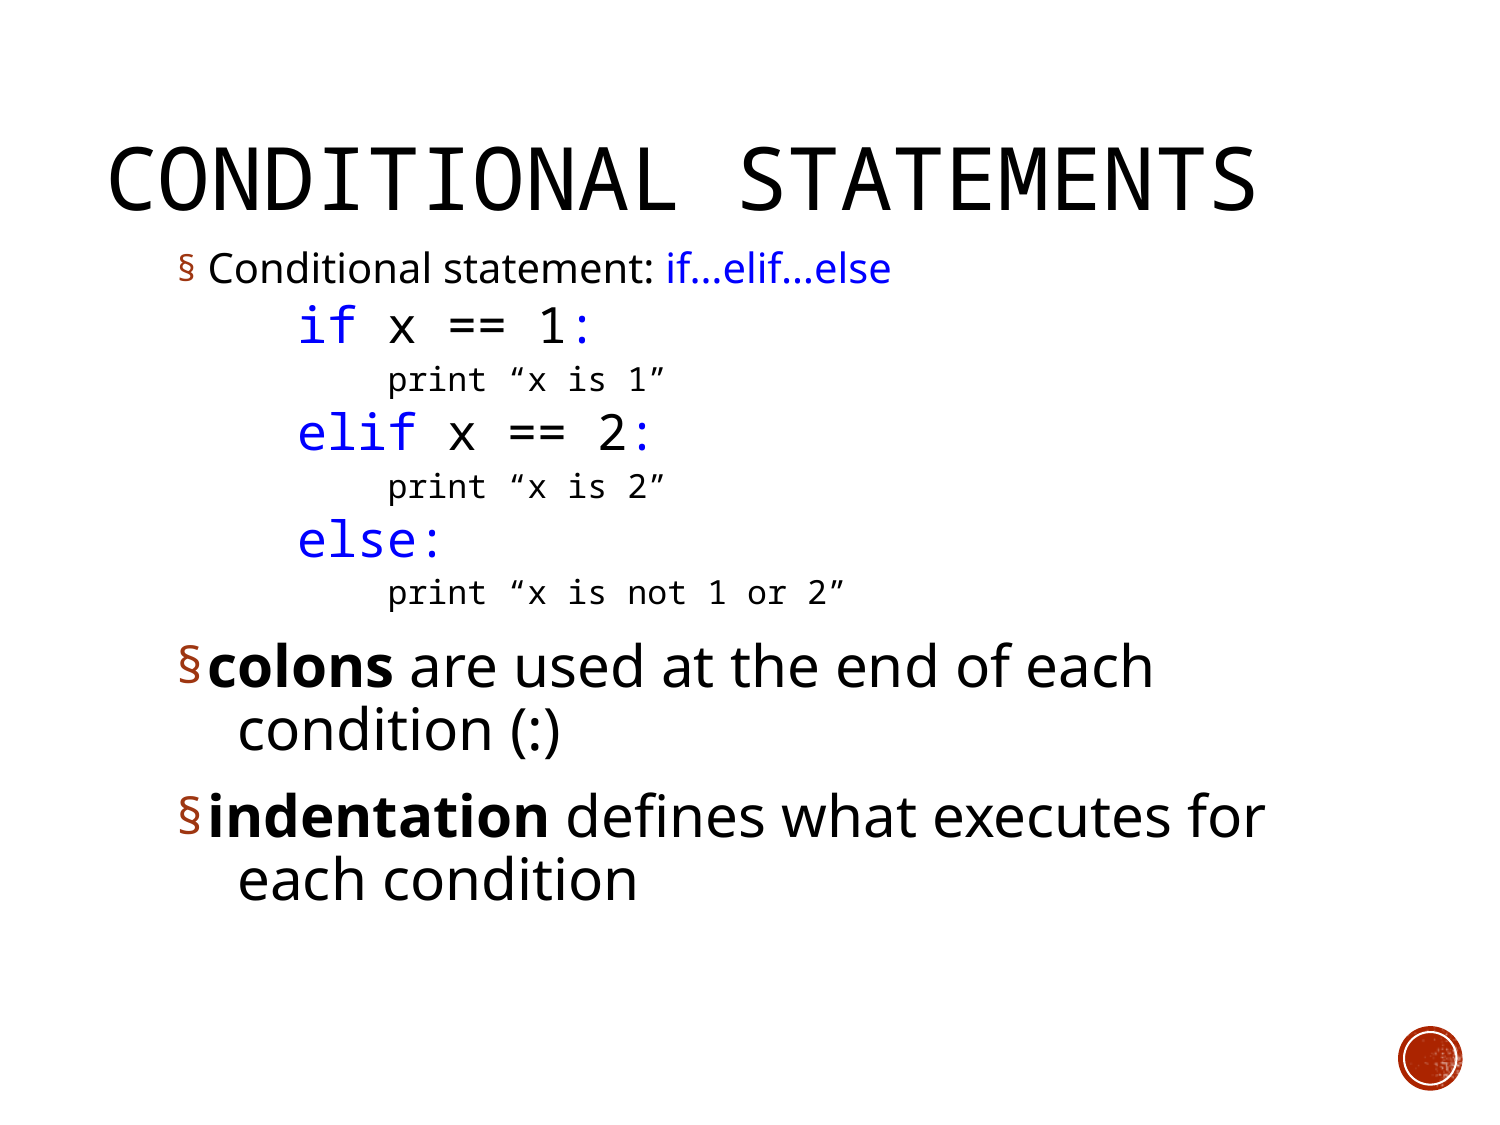

# Conditional Statements
Conditional statement: if…elif…else
if x == 1:
print “x is 1”
elif x == 2:
print “x is 2”
else:
print “x is not 1 or 2”
colons are used at the end of each condition (:)
indentation defines what executes for each condition